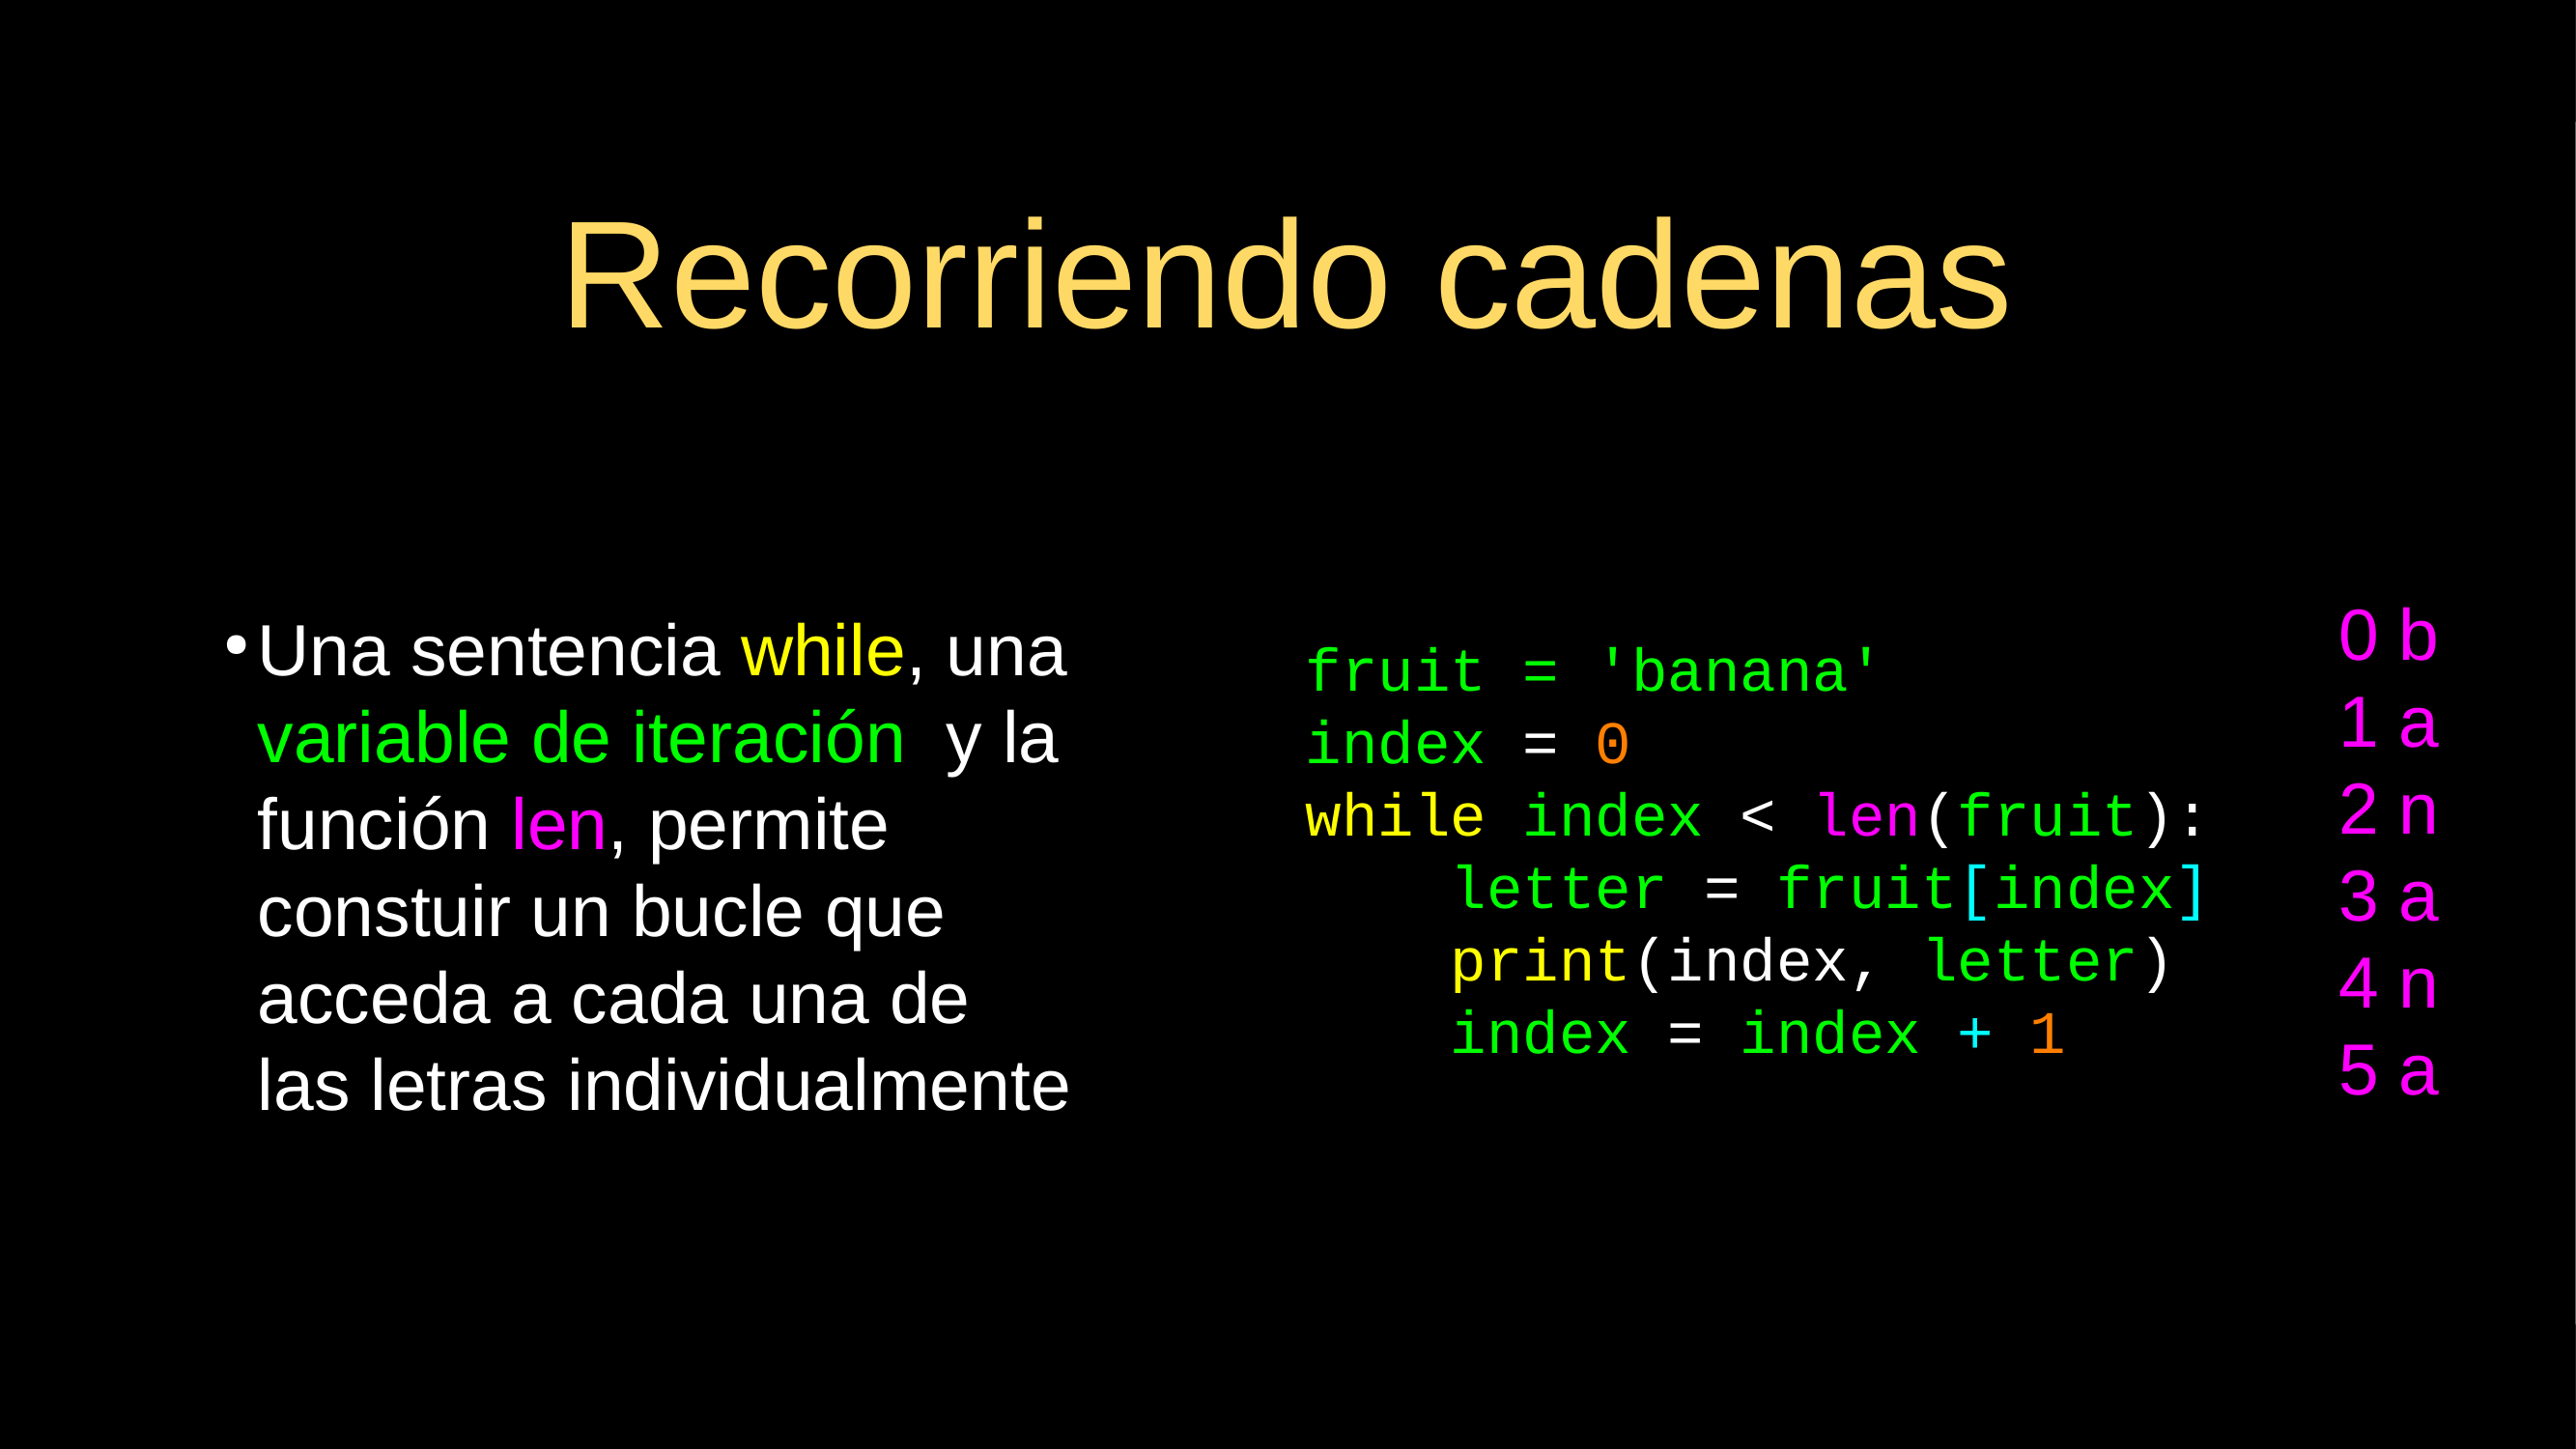

# Recorriendo cadenas
Una sentencia while, una variable de iteración y la función len, permite constuir un bucle que acceda a cada una de las letras individualmente
fruit = 'banana'
index = 0
while index < len(fruit):
 letter = fruit[index]
 print(index, letter)
 index = index + 1
0 b
1 a
2 n
3 a
4 n
5 a